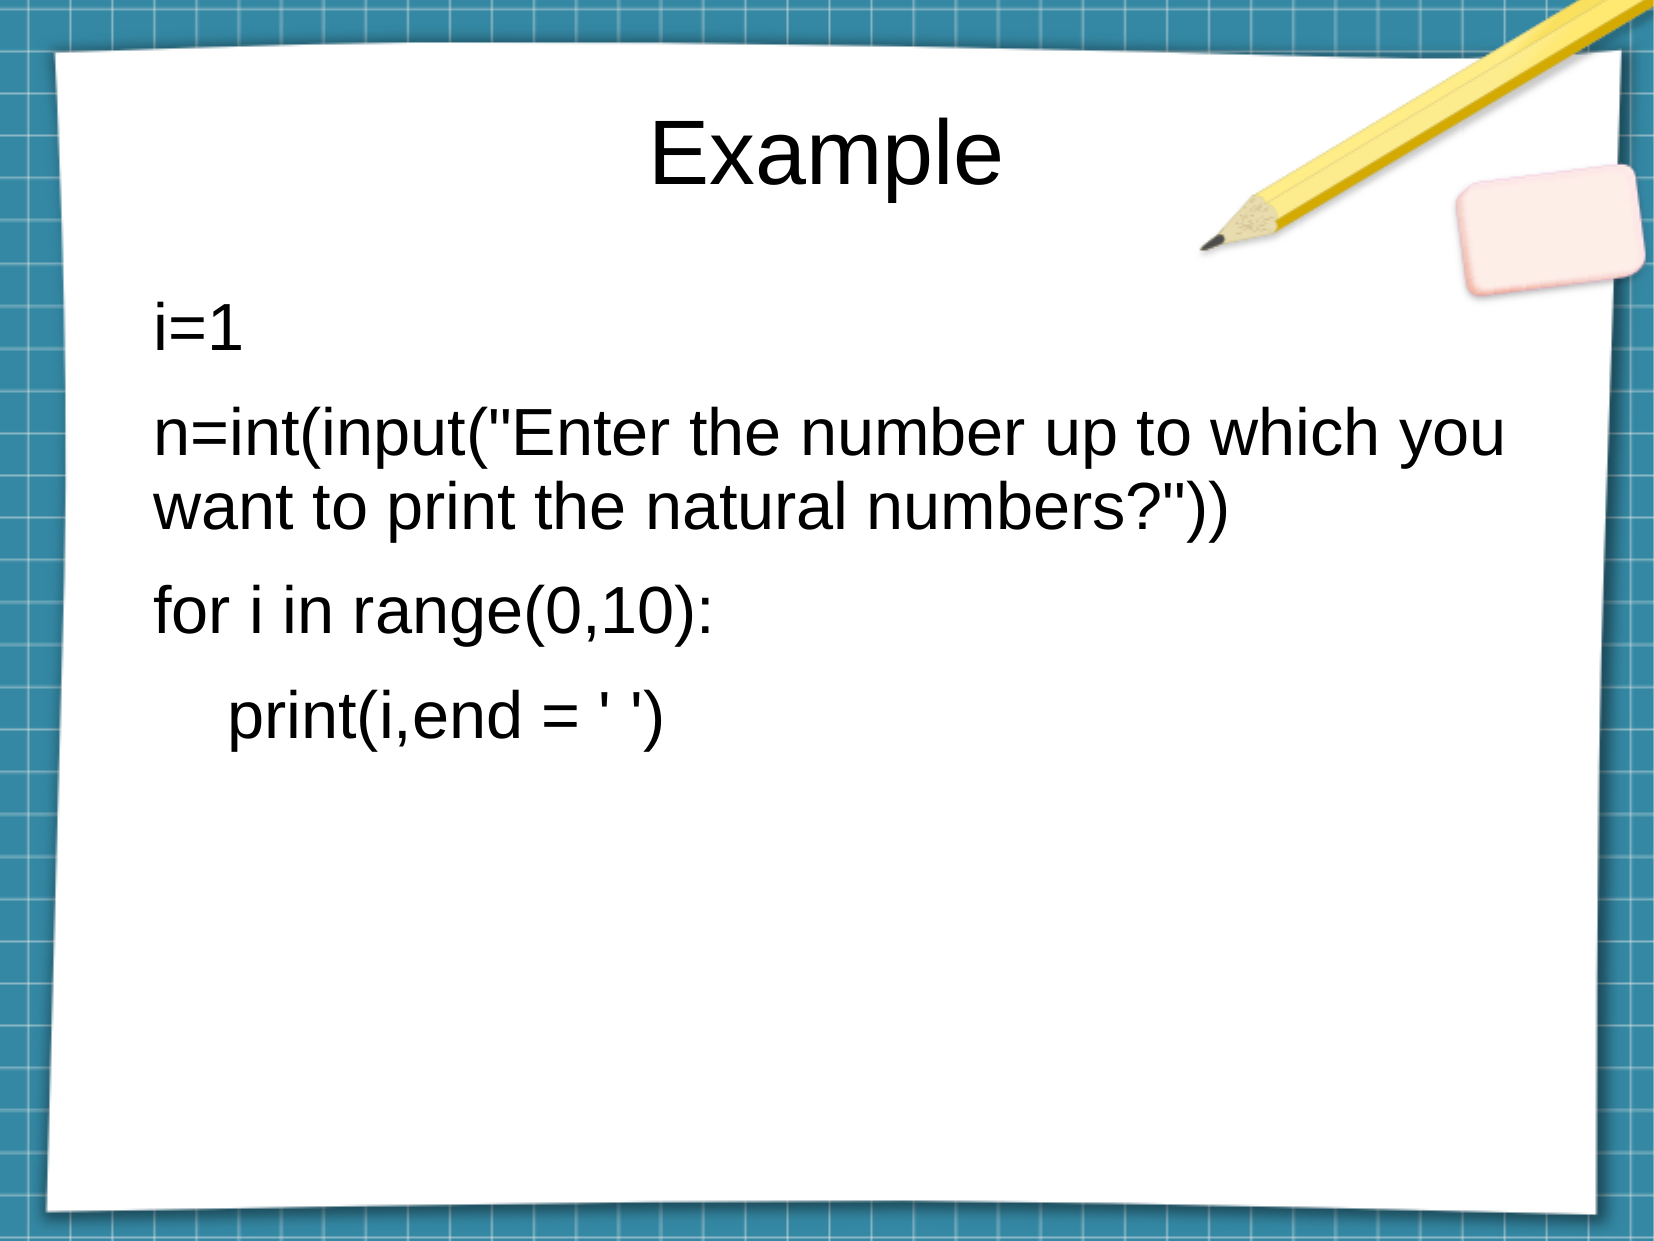

# Example
i=1
n=int(input("Enter the number up to which you want to print the natural numbers?"))
for i in range(0,10):
 print(i,end = ' ')